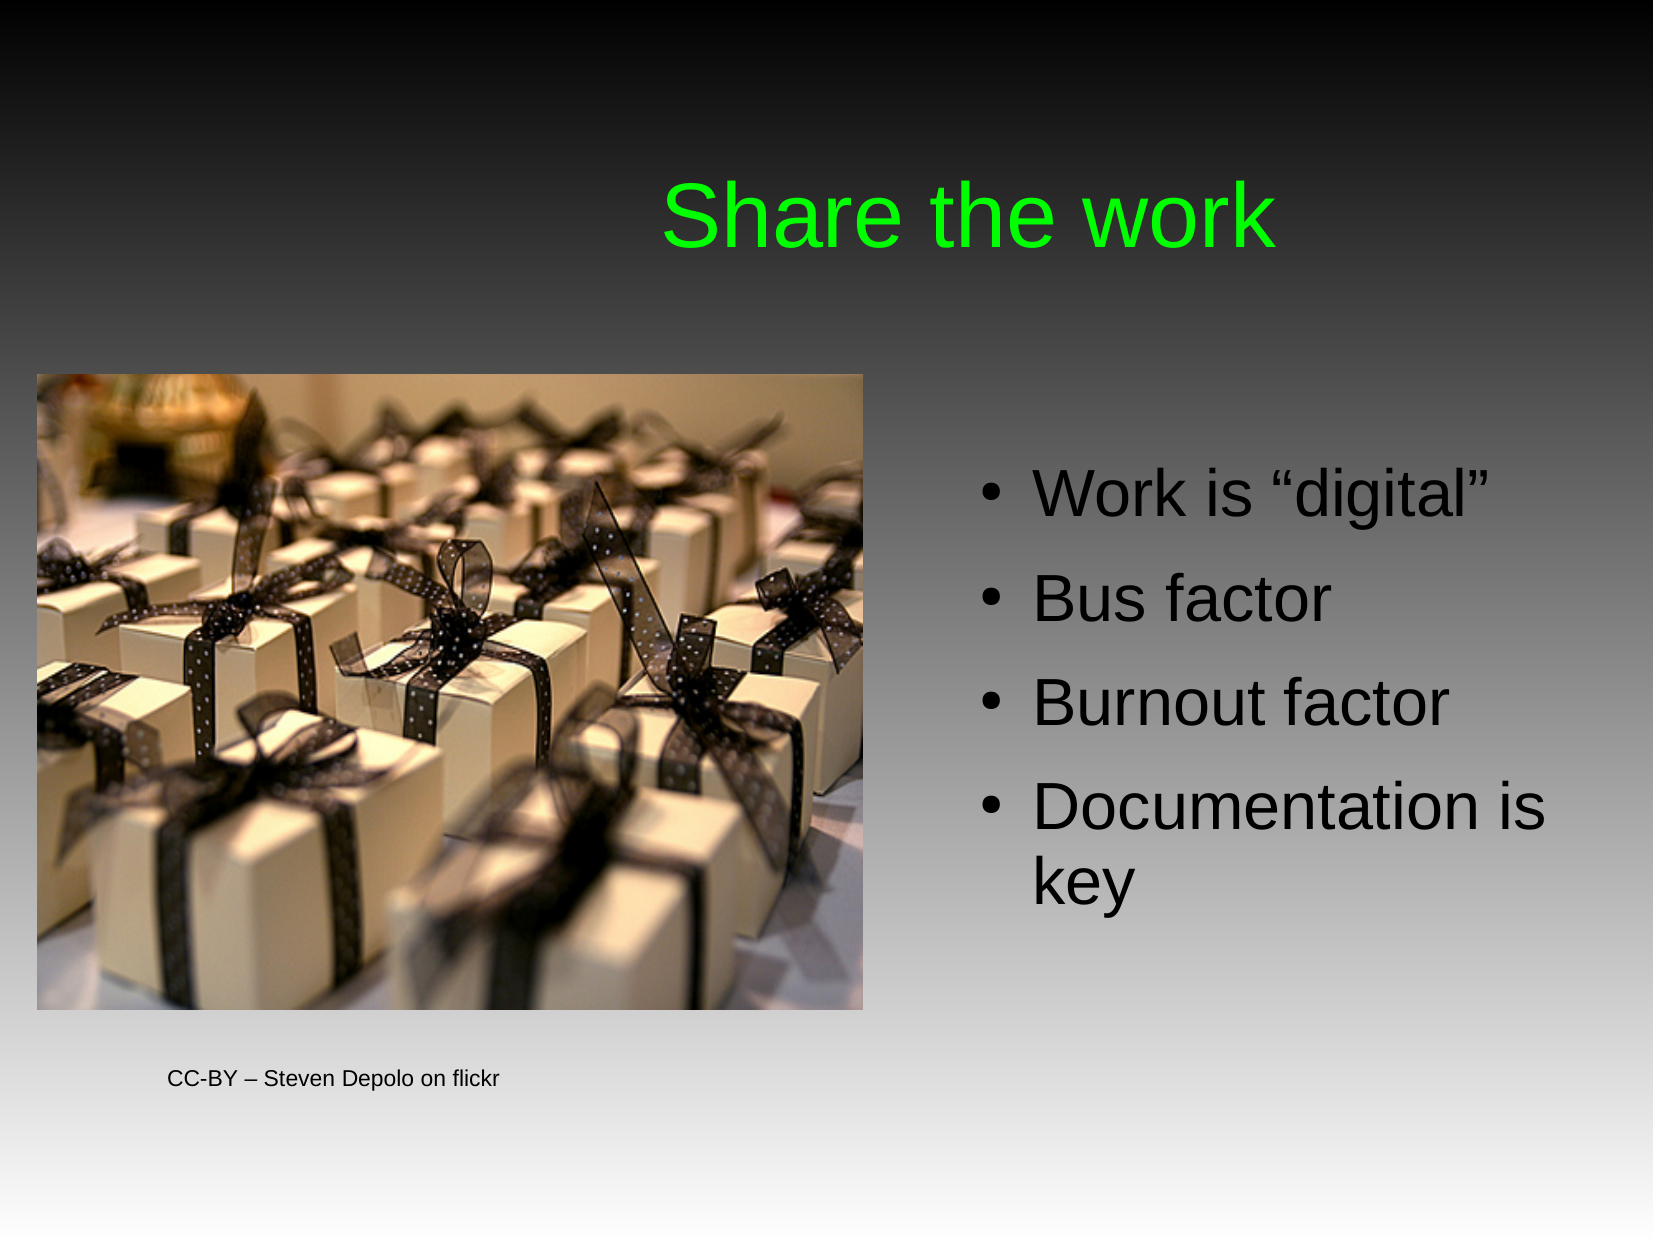

# Share the work
Work is “digital”
Bus factor
Burnout factor
Documentation is key
CC-BY – Steven Depolo on flickr